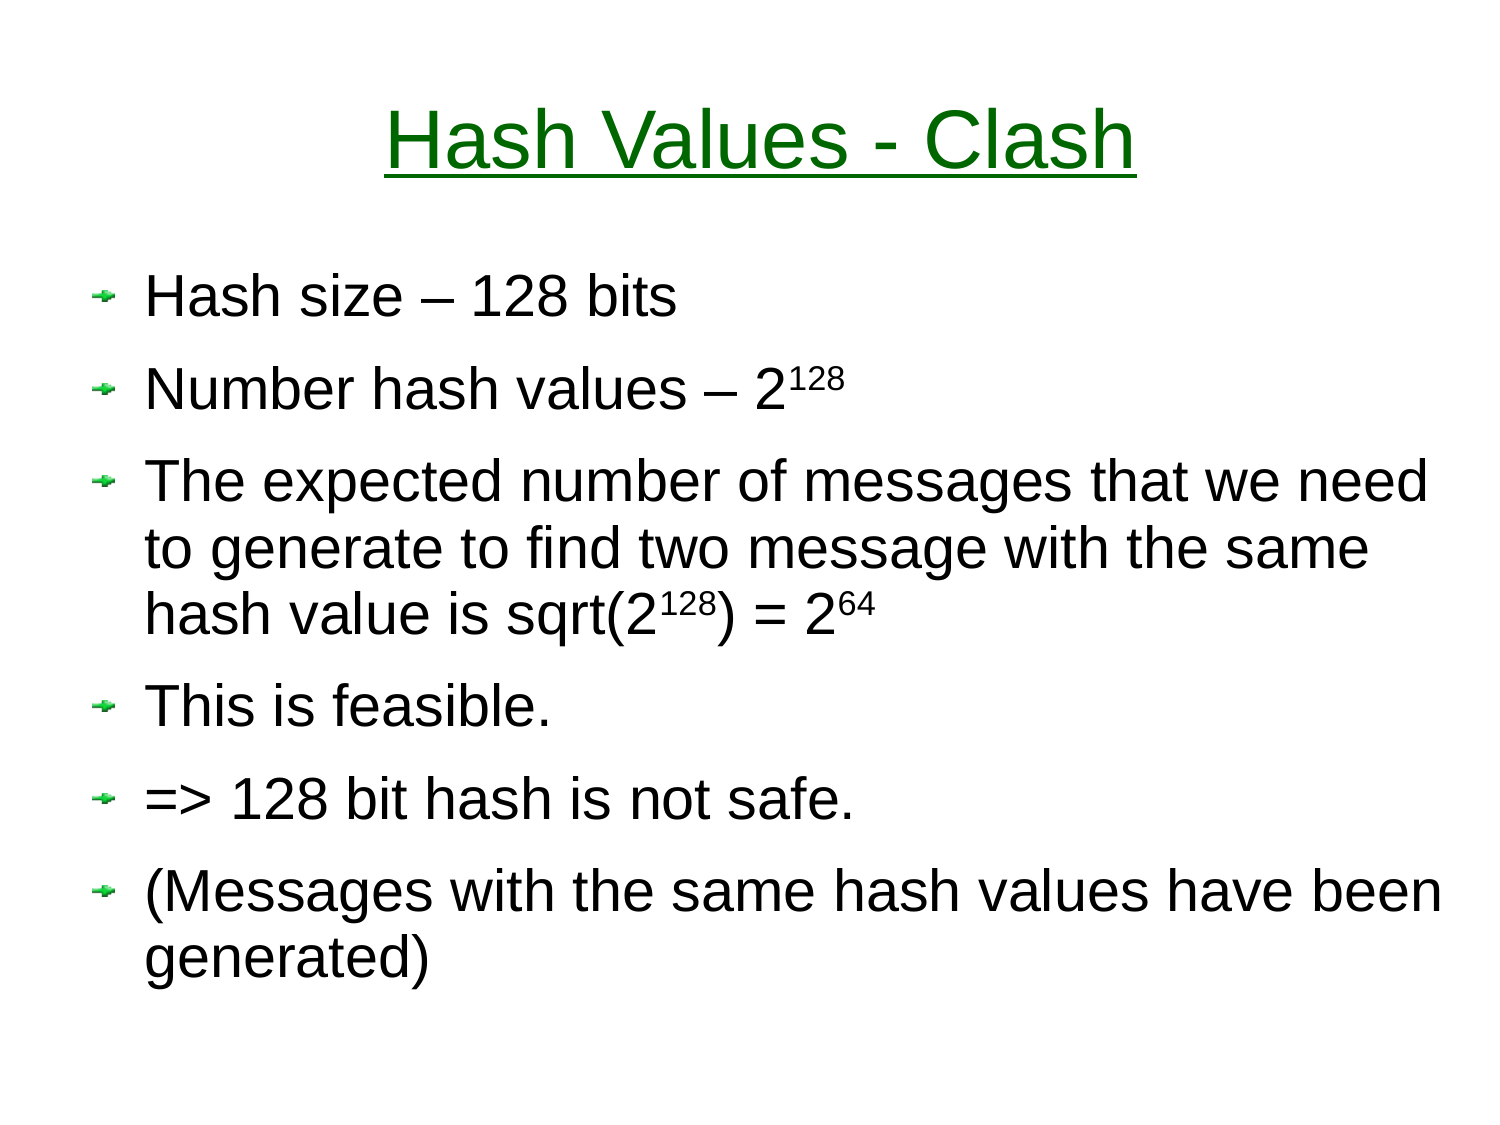

# Hash Values - Clash
Hash size – 128 bits
Number hash values – 2128
The expected number of messages that we need to generate to find two message with the same hash value is sqrt(2128) = 264
This is feasible.
=> 128 bit hash is not safe.
(Messages with the same hash values have been generated)